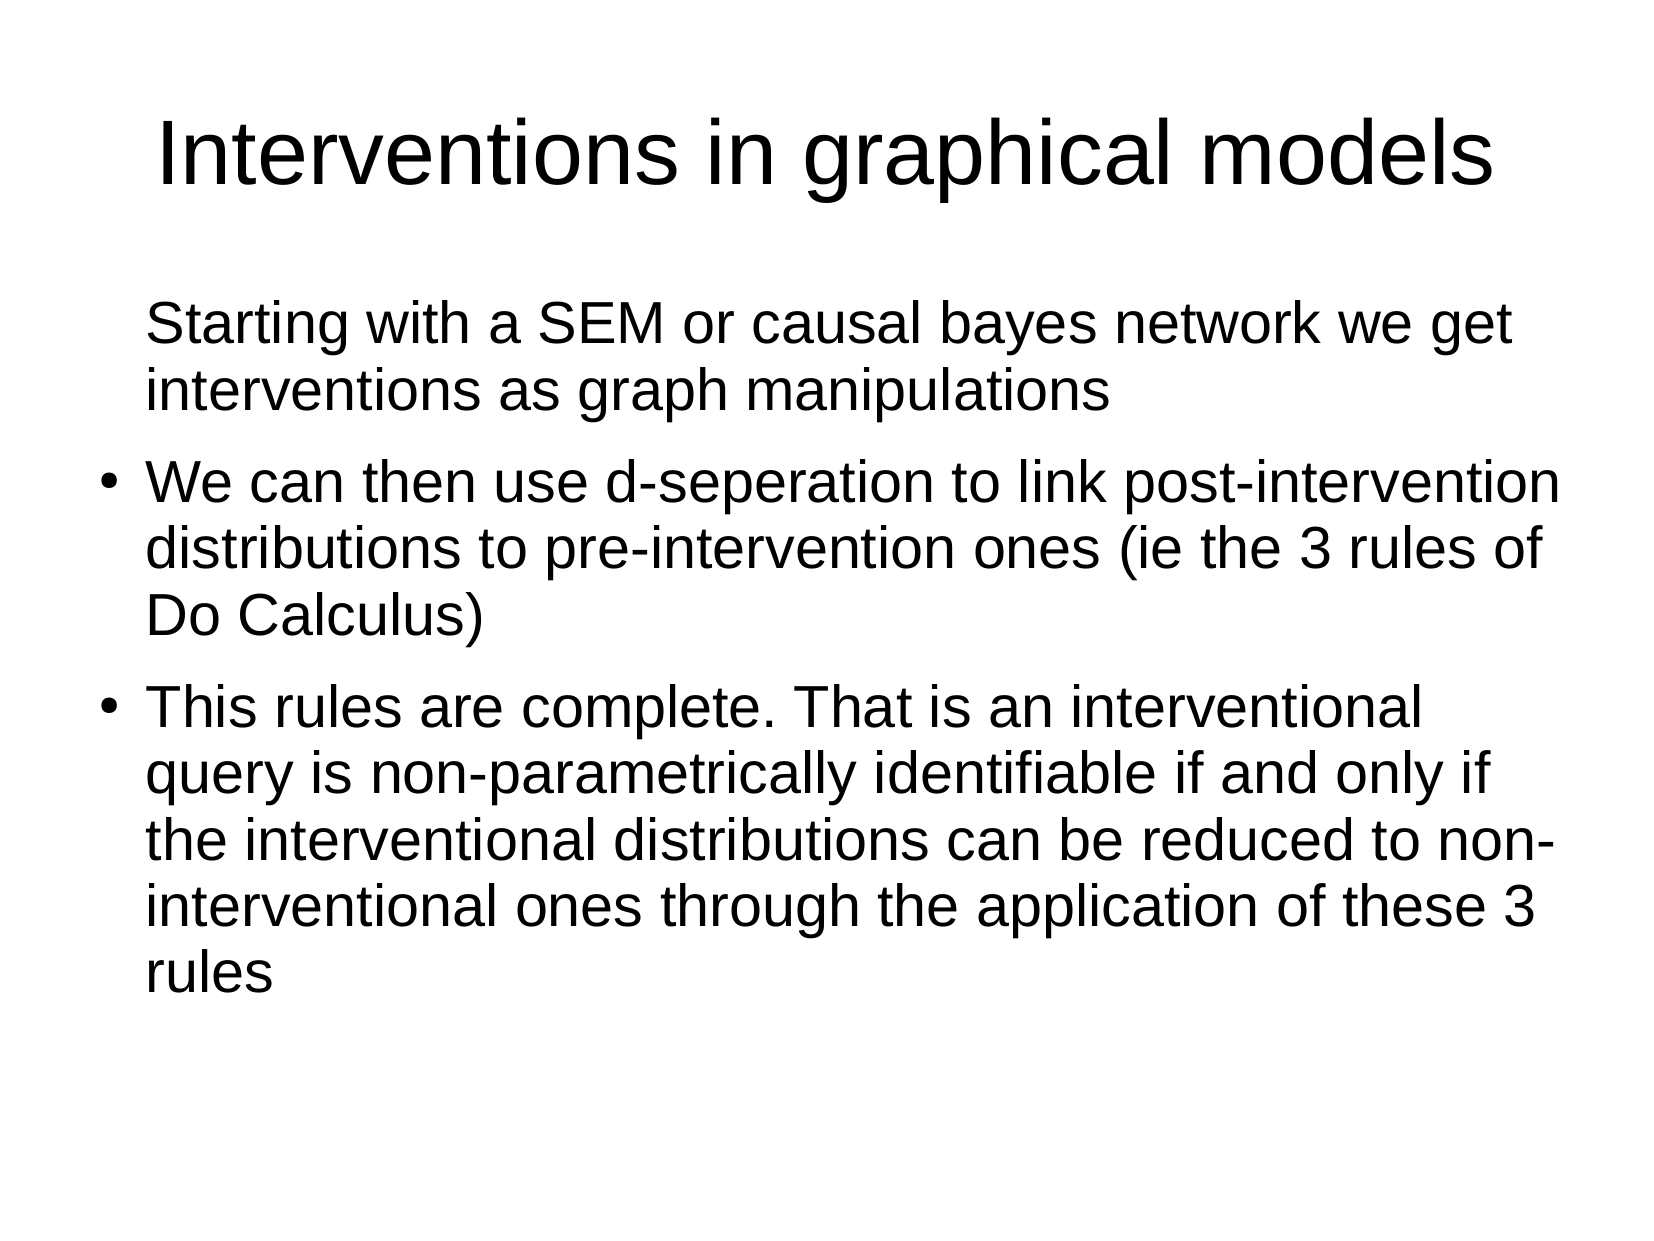

# Interventions in graphical models
Starting with a SEM or causal bayes network we get interventions as graph manipulations
We can then use d-seperation to link post-intervention distributions to pre-intervention ones (ie the 3 rules of Do Calculus)
This rules are complete. That is an interventional query is non-parametrically identifiable if and only if the interventional distributions can be reduced to non-interventional ones through the application of these 3 rules